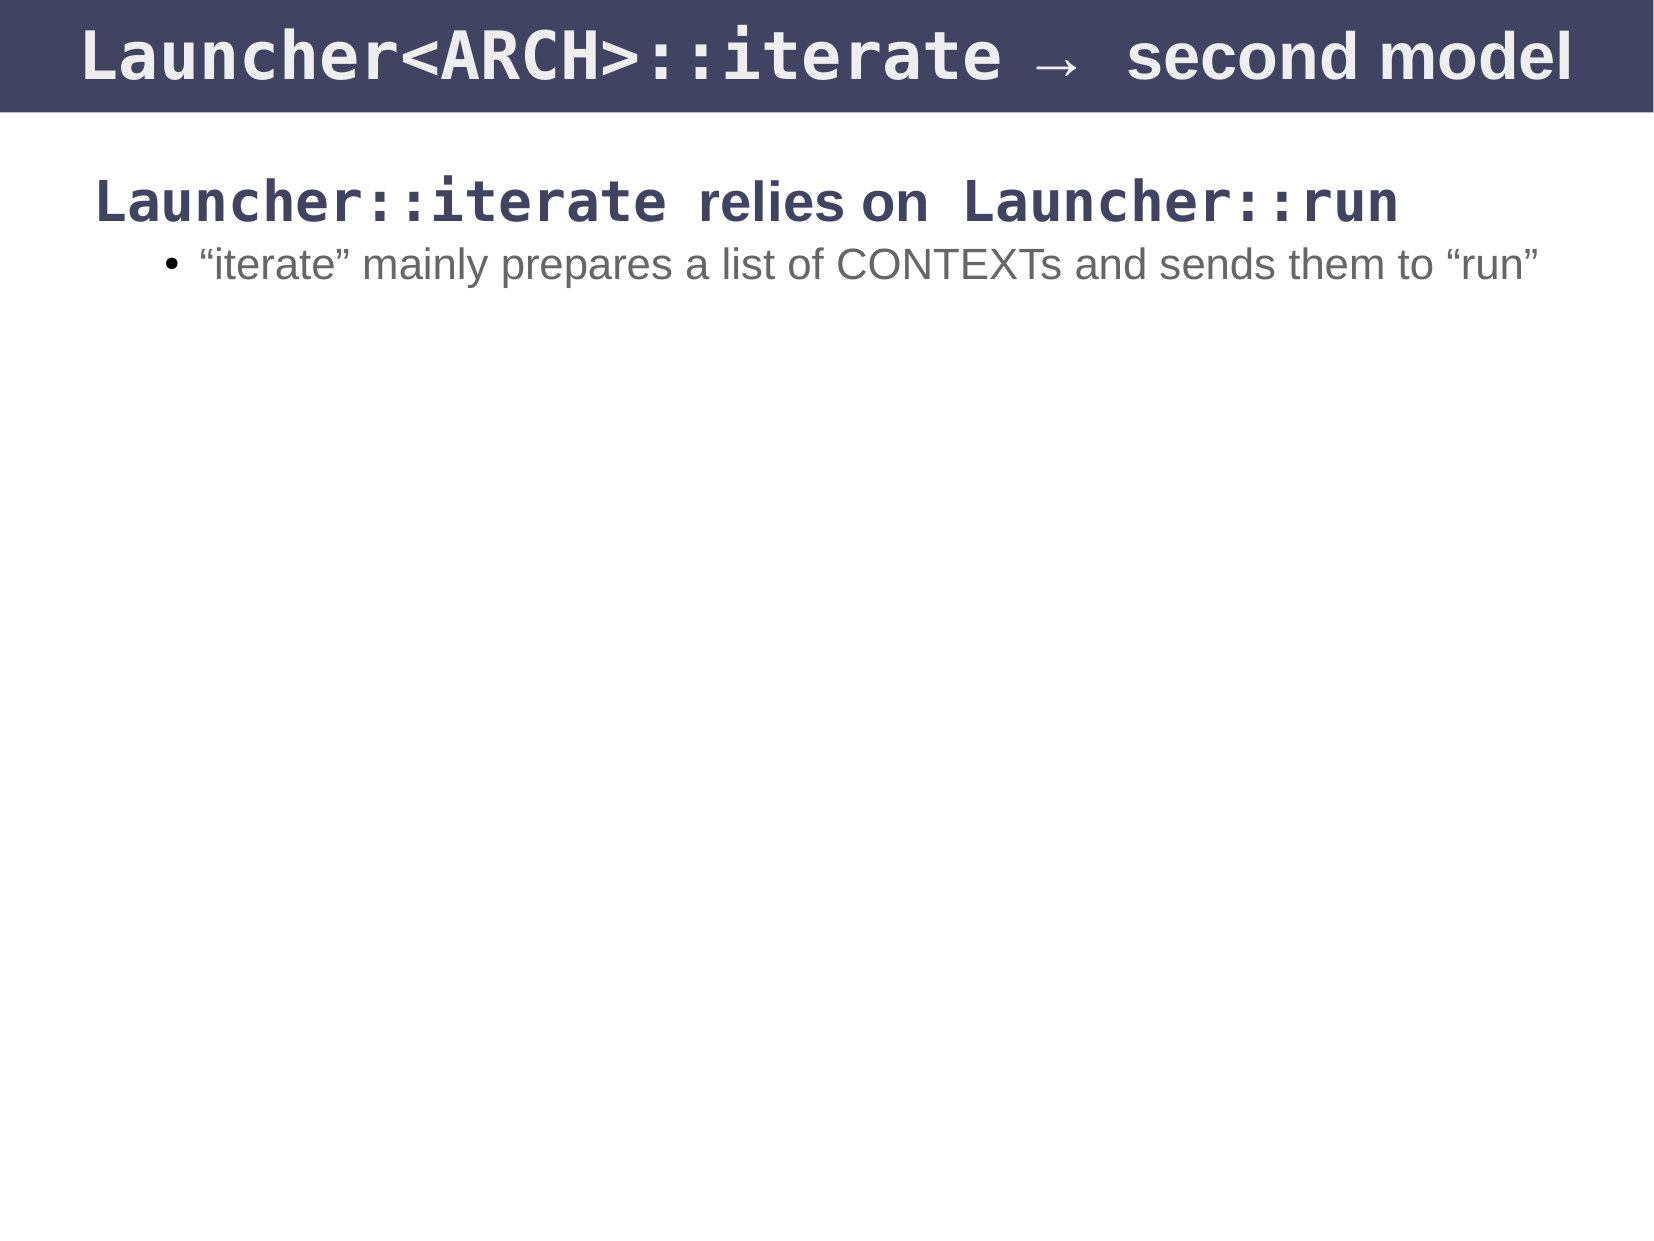

Launcher<ARCH>::iterate → second model
Launcher::iterate relies on Launcher::run
“iterate” mainly prepares a list of CONTEXTs and sends them to “run”